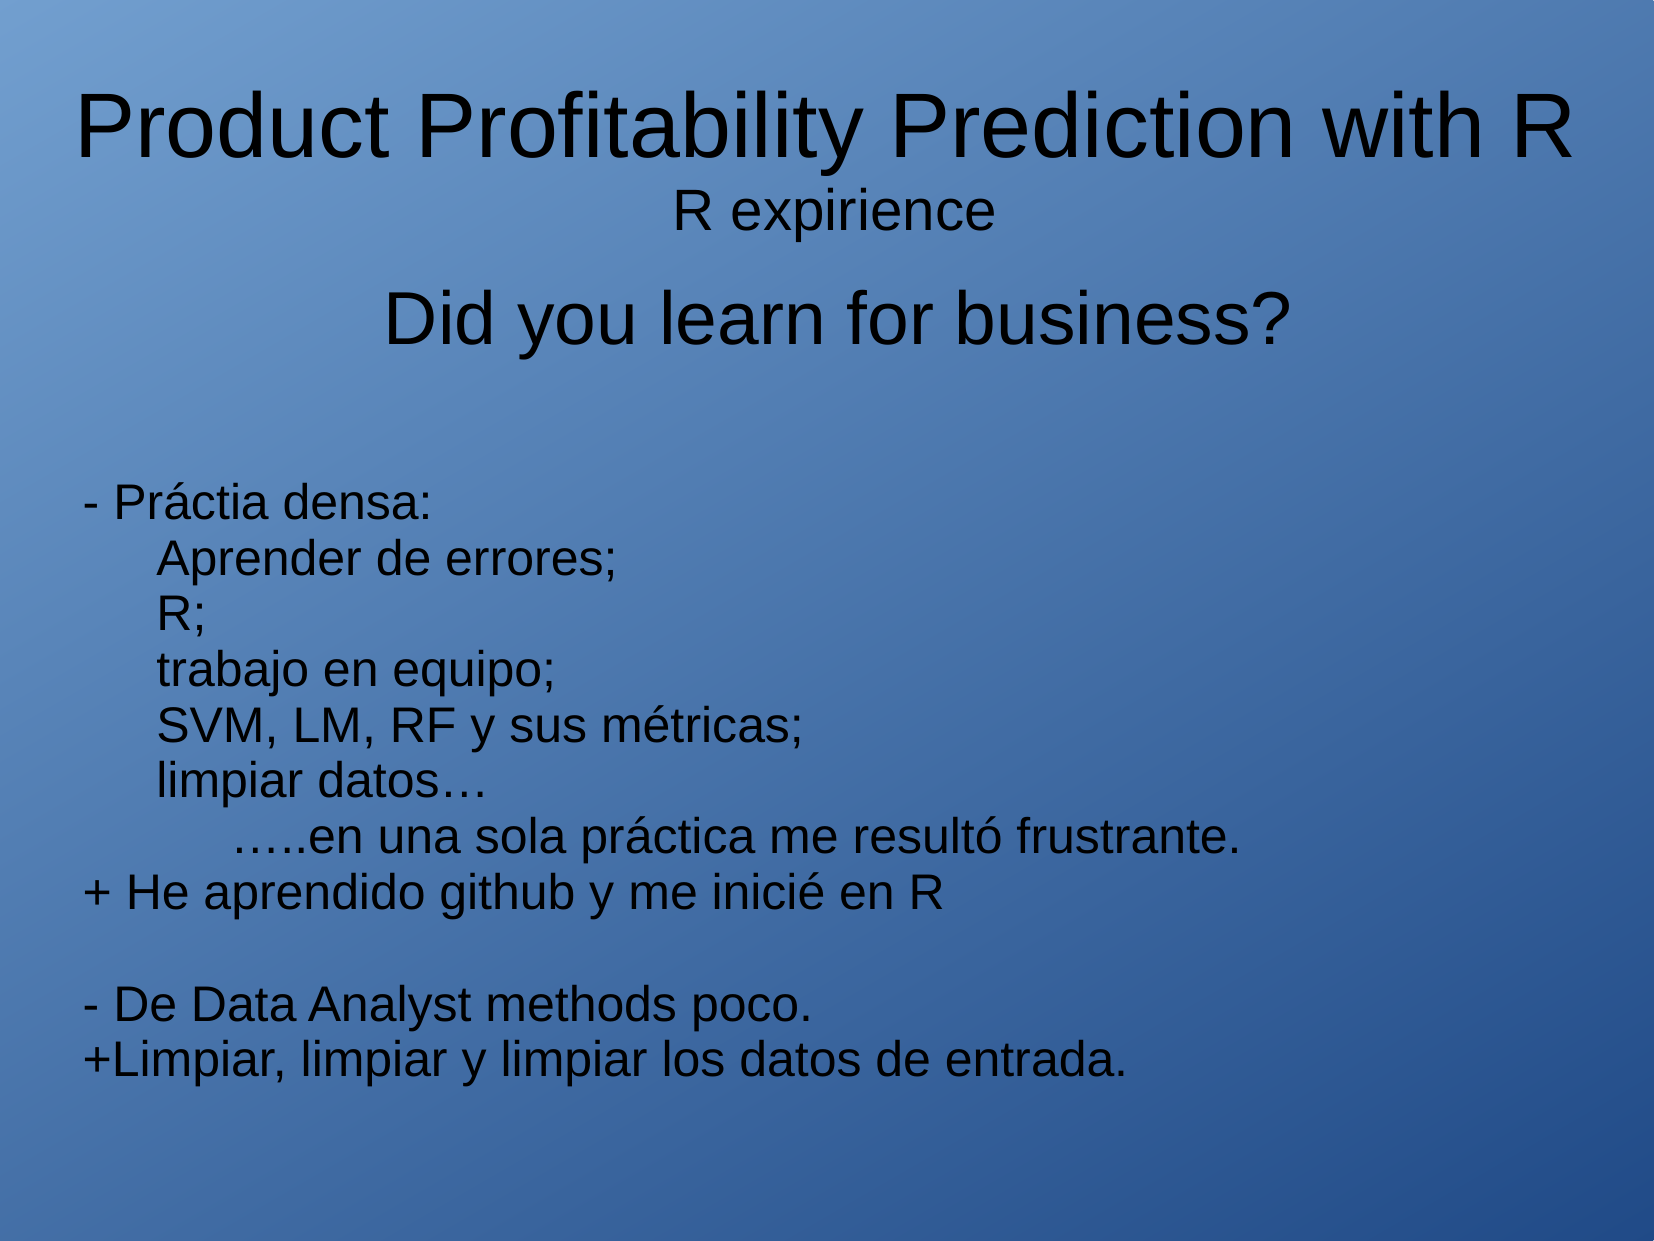

# Product Profitability Prediction with R R expirience
Did you learn for business?
- Práctia densa:
	Aprender de errores;
	R;
	trabajo en equipo;
	SVM, LM, RF y sus métricas;
	limpiar datos…
		…..en una sola práctica me resultó frustrante.
+ He aprendido github y me inicié en R
- De Data Analyst methods poco.
+Limpiar, limpiar y limpiar los datos de entrada.